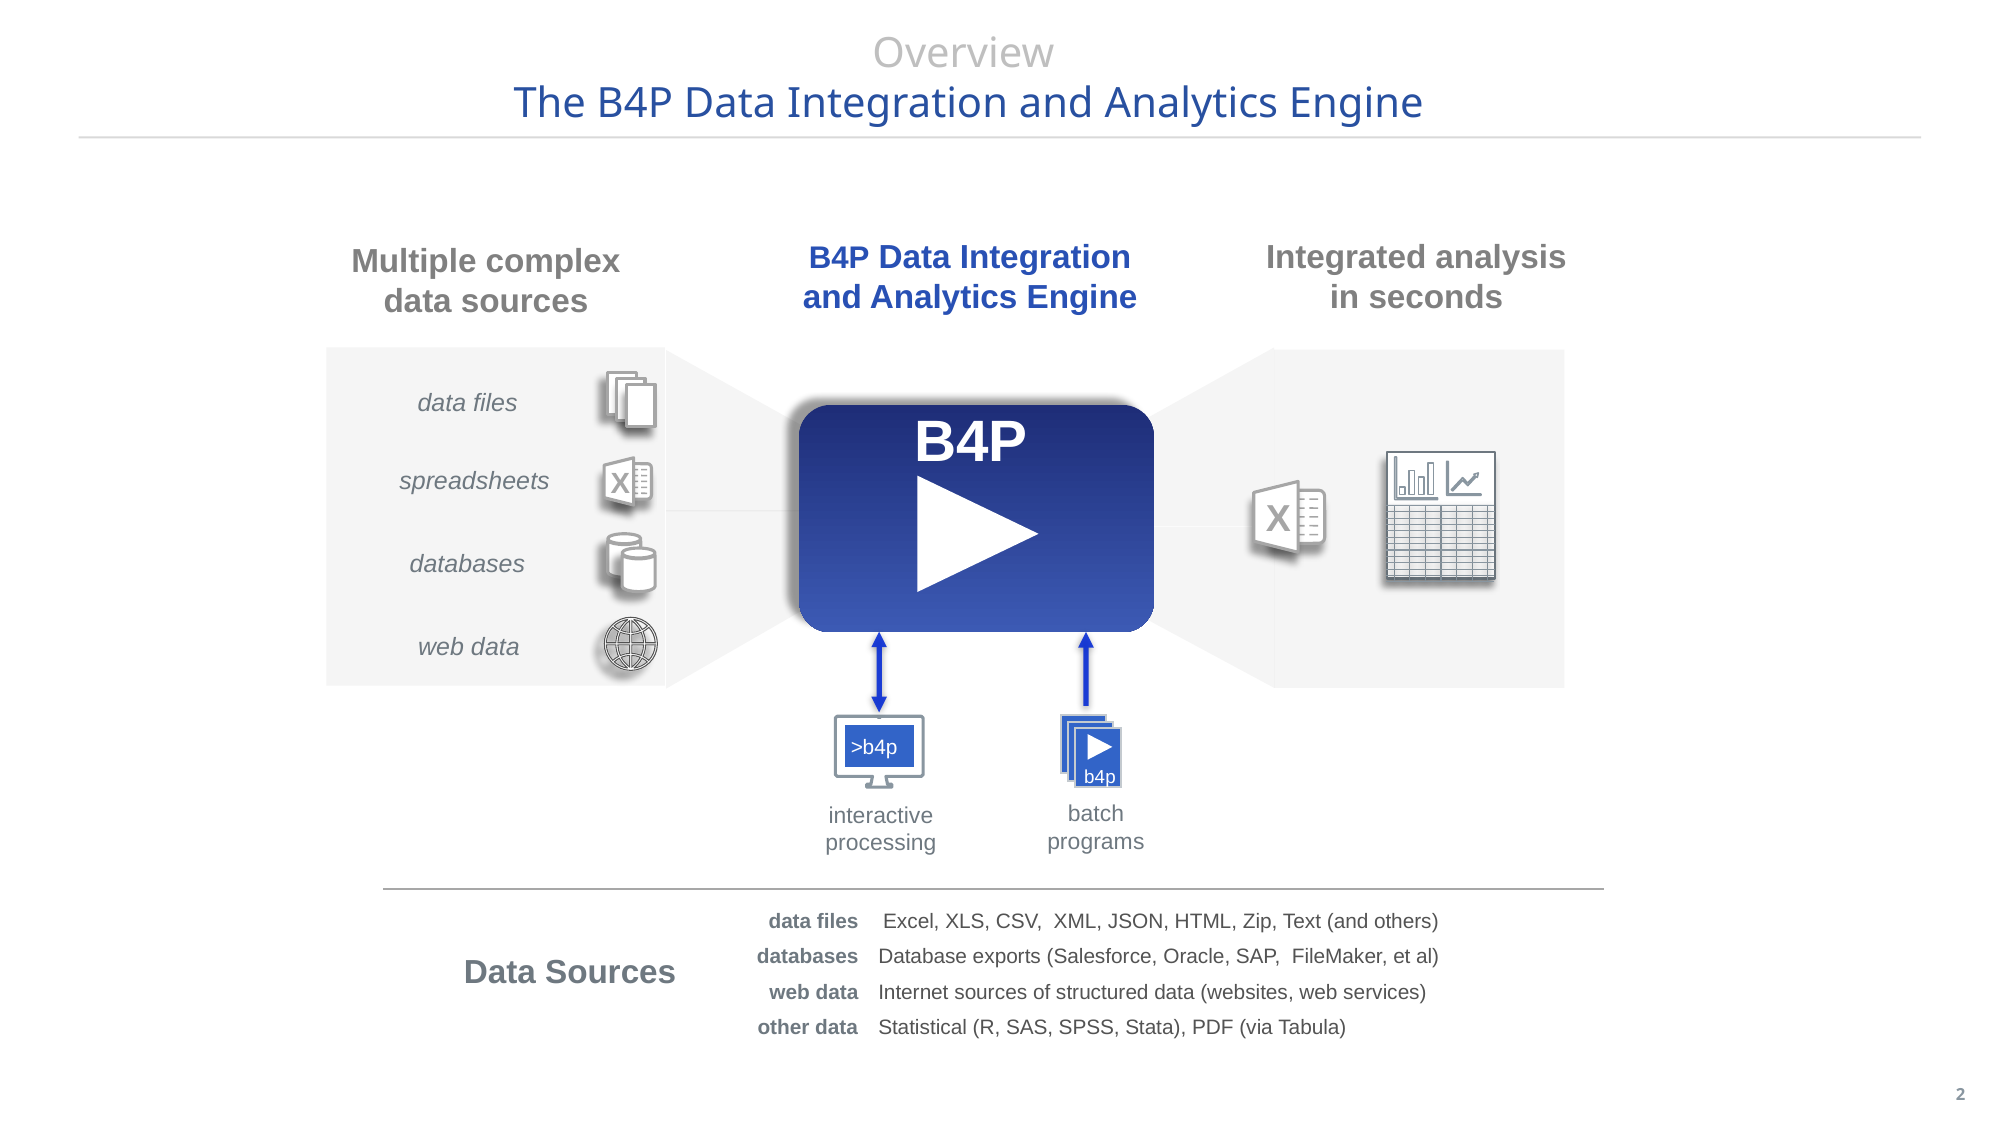

# Overview The B4P Data Integration and Analytics Engine
Integrated analysis
in seconds
B4P Data Integration and Analytics Engine
Multiple complex
data sources
data files
B4P
spreadsheets
X
X
databases
web data
>b4p
b4p
batch
programs
interactive
processing
data files
Excel, XLS, CSV, XML, JSON, HTML, Zip, Text (and others)
databases
Database exports (Salesforce, Oracle, SAP, FileMaker, et al)
Data Sources
web data
Internet sources of structured data (websites, web services)
other data
Statistical (R, SAS, SPSS, Stata), PDF (via Tabula)